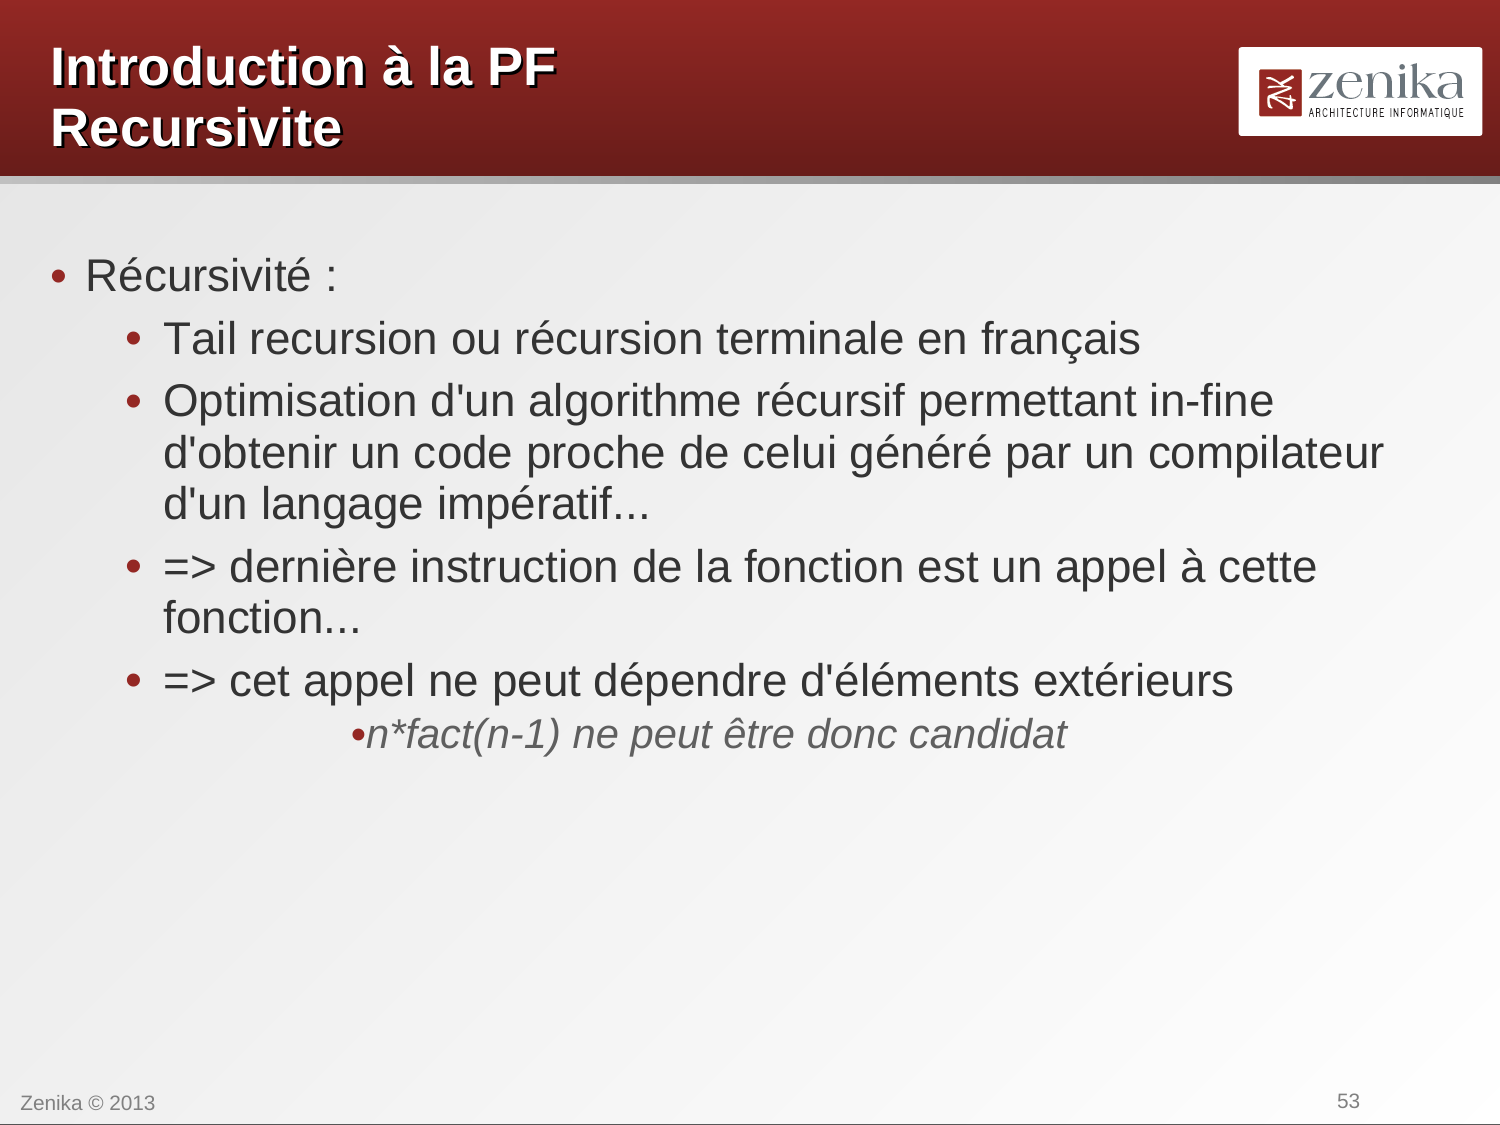

# Introduction à la PF Recursivite
Récursivité :
Tail recursion ou récursion terminale en français
Optimisation d'un algorithme récursif permettant in-fine d'obtenir un code proche de celui généré par un compilateur d'un langage impératif...
=> dernière instruction de la fonction est un appel à cette fonction...
=> cet appel ne peut dépendre d'éléments extérieurs
n*fact(n-1) ne peut être donc candidat